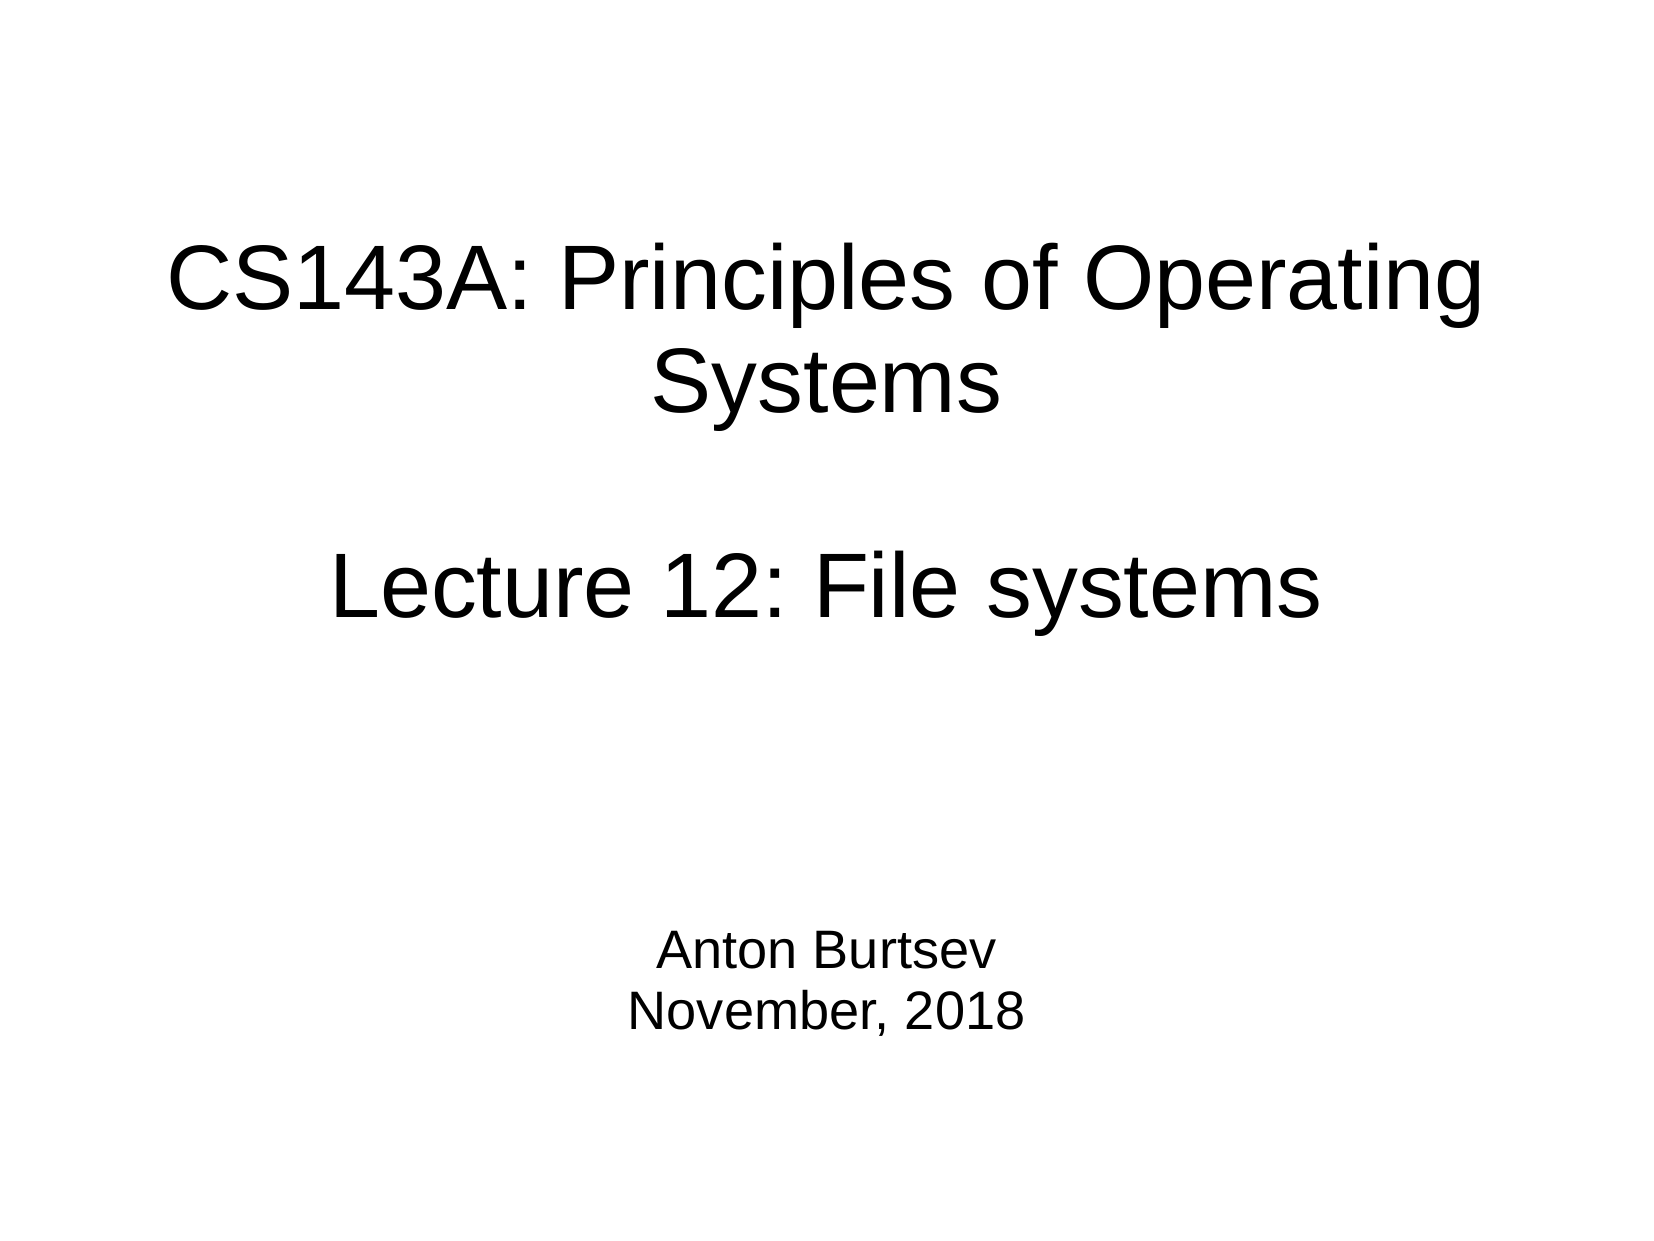

# CS143A: Principles of Operating Systems Lecture 12: File systems
Anton Burtsev
November, 2018